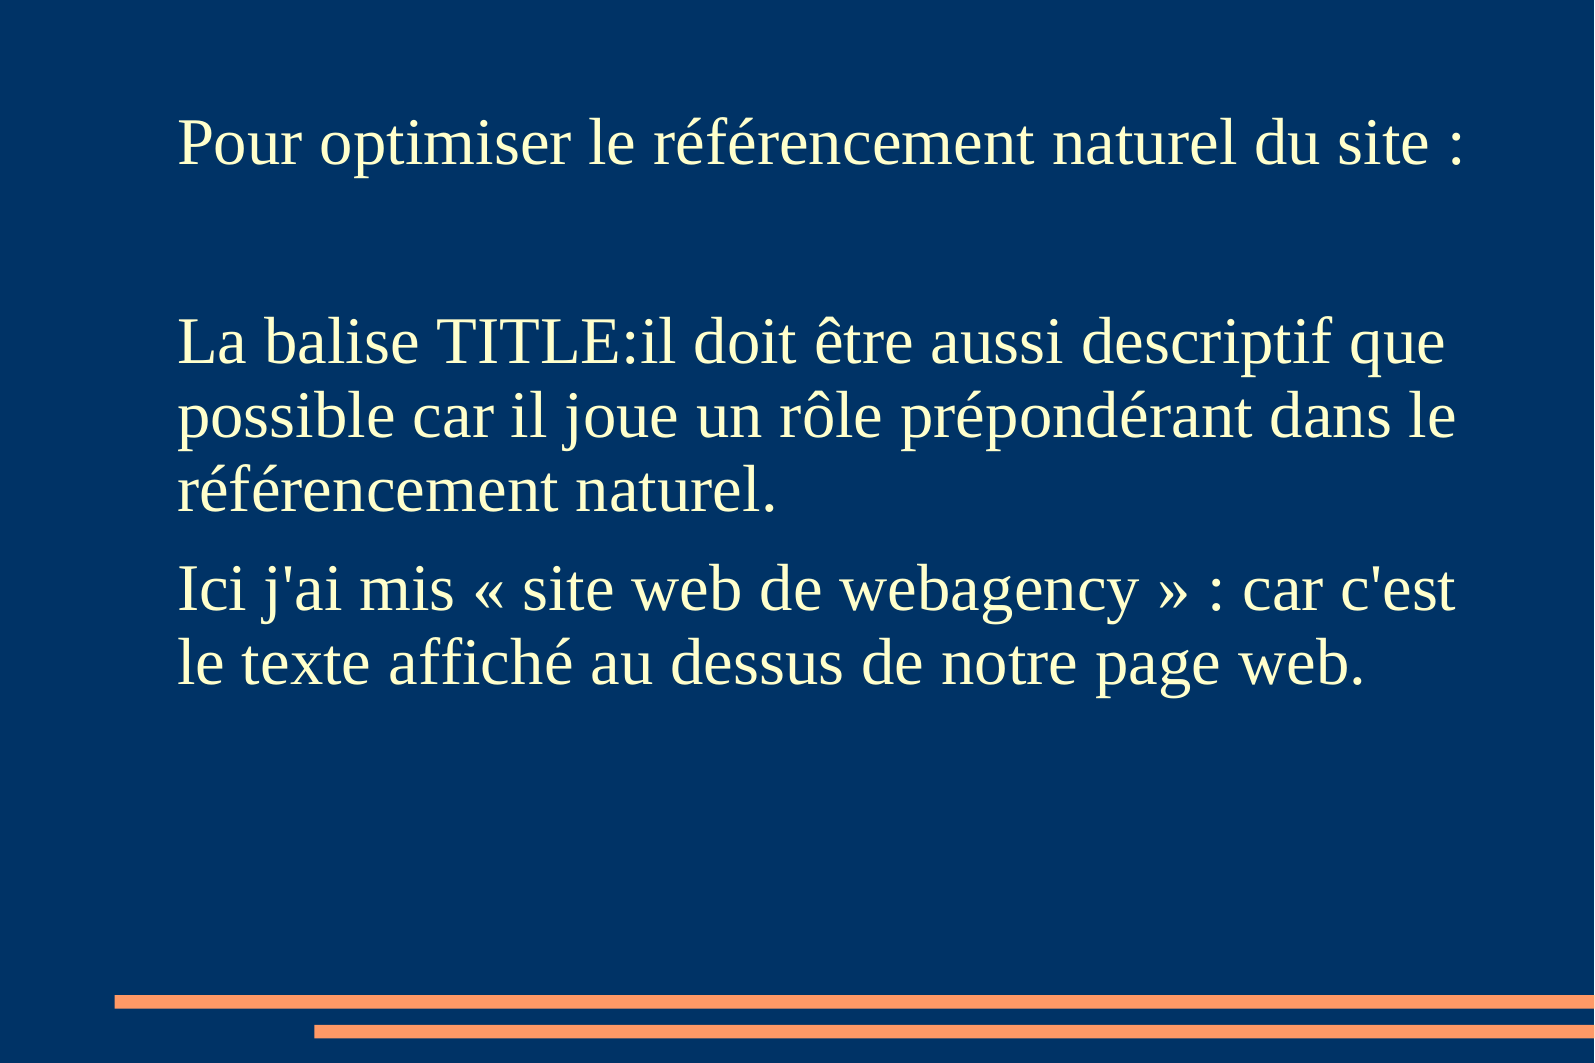

# Pour optimiser le référencement naturel du site :
La balise TITLE:il doit être aussi descriptif que possible car il joue un rôle prépondérant dans le référencement naturel.
Ici j'ai mis « site web de webagency » : car c'est le texte affiché au dessus de notre page web.